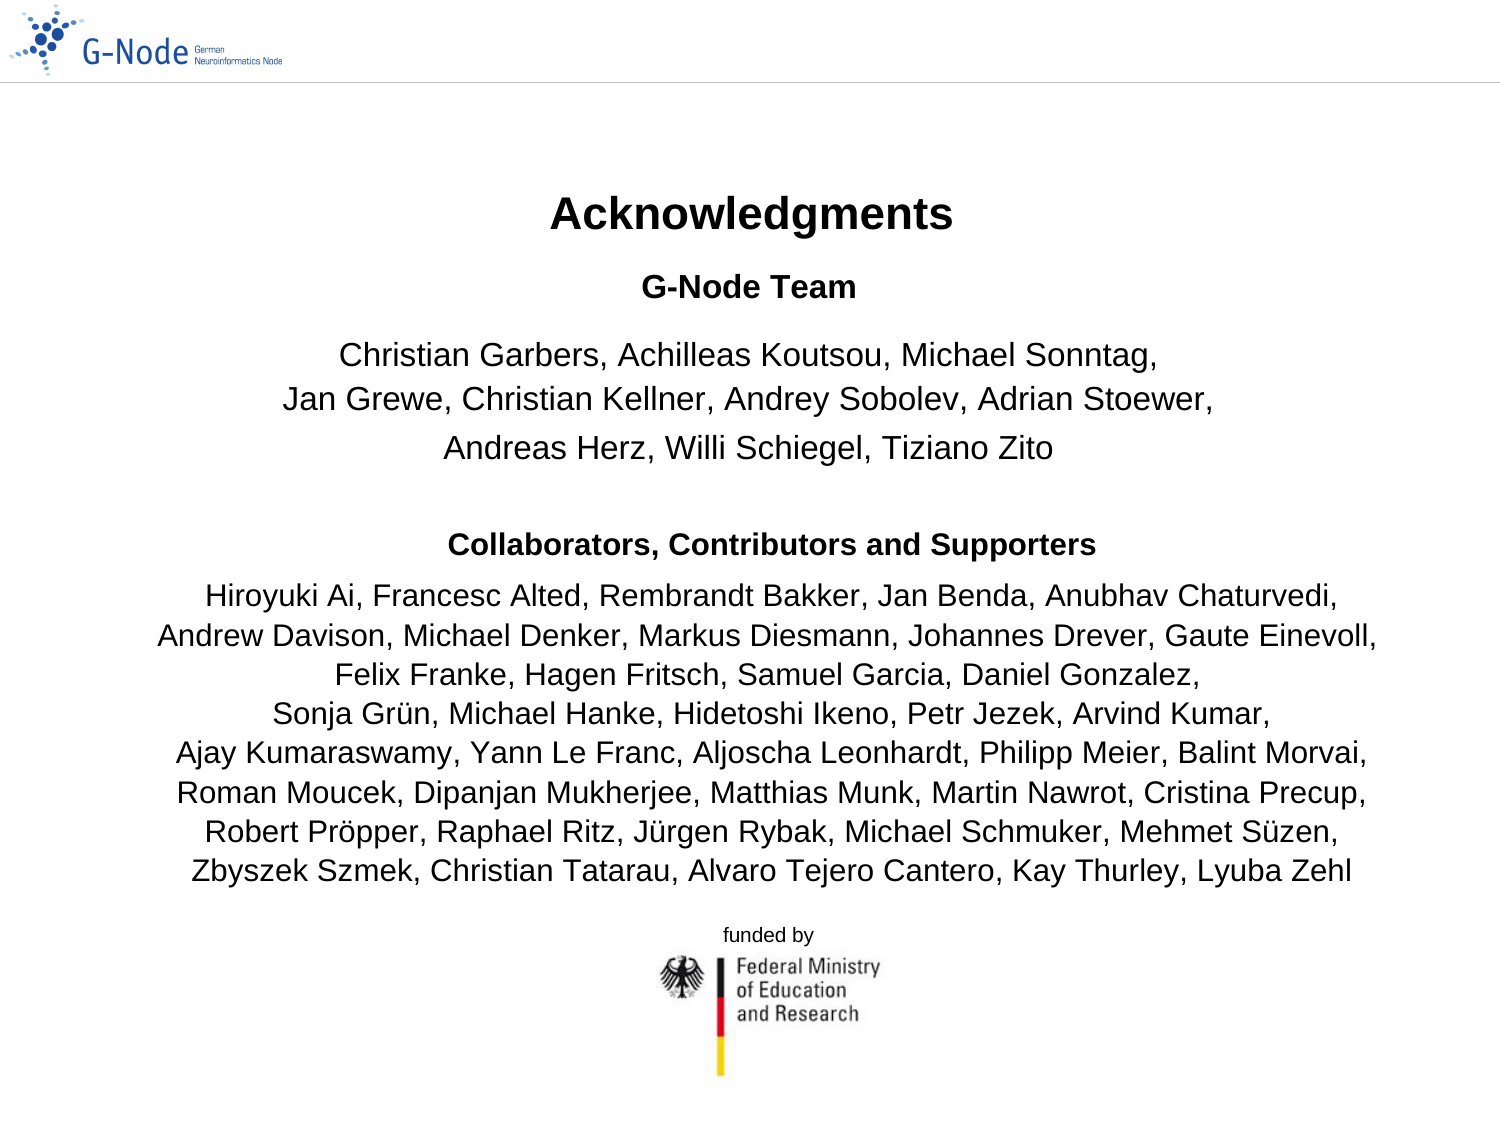

Acknowledgments
G-Node Team
Christian Garbers, Achilleas Koutsou, Michael Sonntag,
Jan Grewe, Christian Kellner, Andrey Sobolev, Adrian Stoewer,
Andreas Herz, Willi Schiegel, Tiziano Zito
Collaborators, Contributors and Supporters
Hiroyuki Ai, Francesc Alted, Rembrandt Bakker, Jan Benda, Anubhav Chaturvedi,
Andrew Davison, Michael Denker, Markus Diesmann, Johannes Drever, Gaute Einevoll,
Felix Franke, Hagen Fritsch, Samuel Garcia, Daniel Gonzalez,
Sonja Grün, Michael Hanke, Hidetoshi Ikeno, Petr Jezek, Arvind Kumar,
Ajay Kumaraswamy, Yann Le Franc, Aljoscha Leonhardt, Philipp Meier, Balint Morvai,
Roman Moucek, Dipanjan Mukherjee, Matthias Munk, Martin Nawrot, Cristina Precup,
Robert Pröpper, Raphael Ritz, Jürgen Rybak, Michael Schmuker, Mehmet Süzen,
Zbyszek Szmek, Christian Tatarau, Alvaro Tejero Cantero, Kay Thurley, Lyuba Zehl
funded by